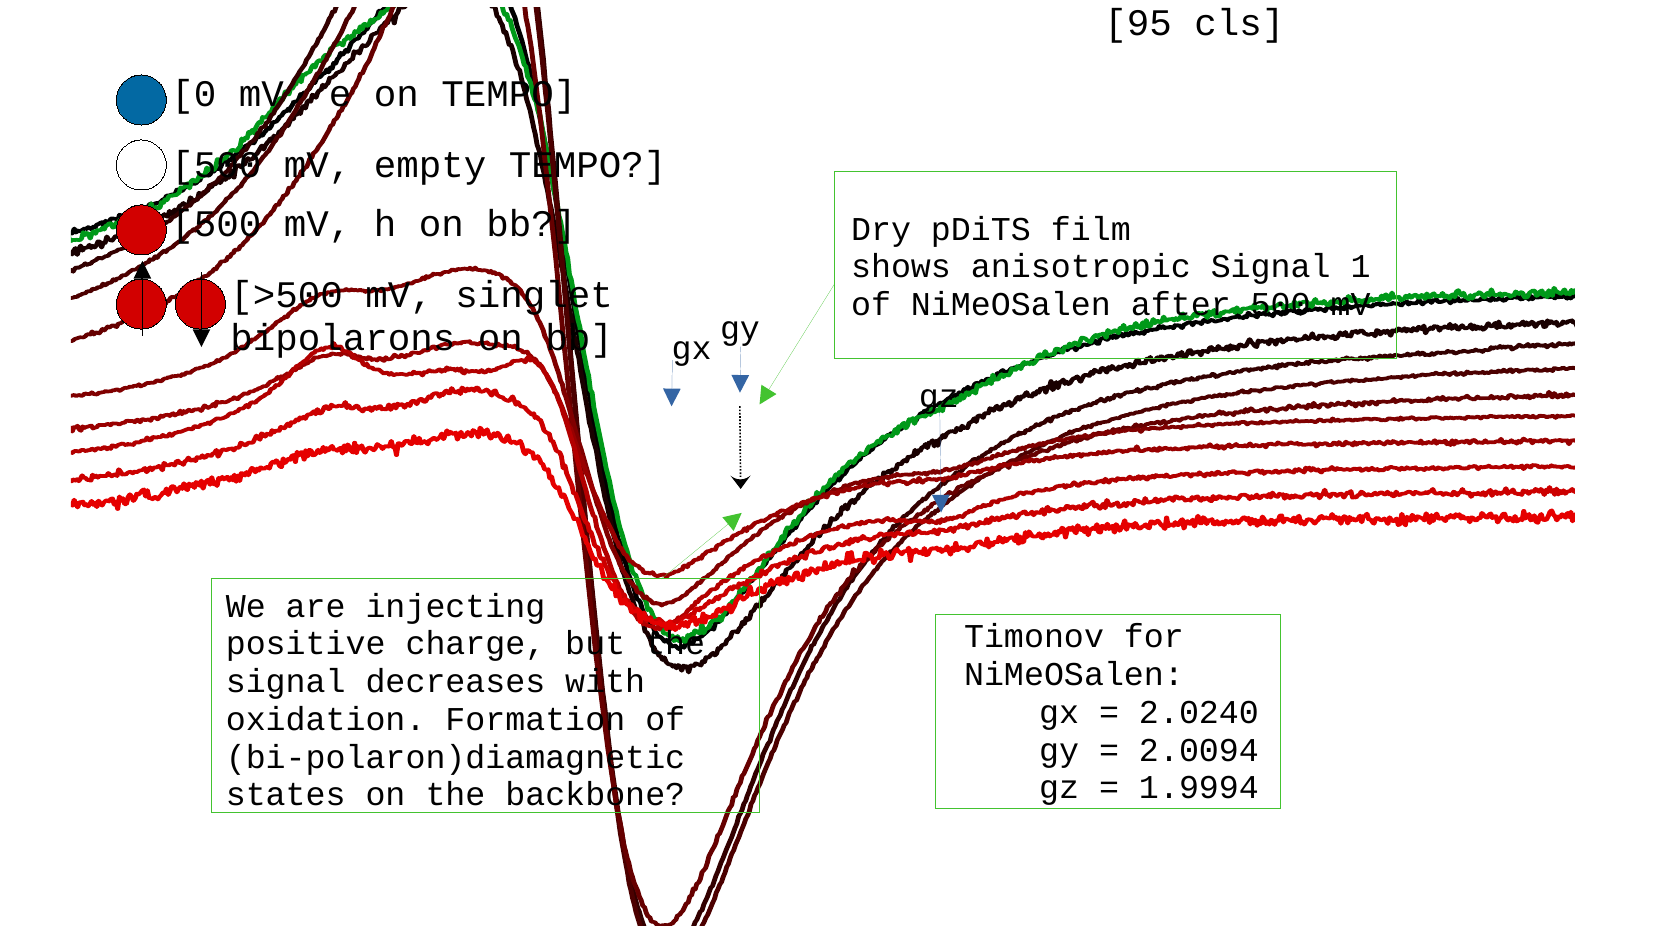

[95 cls]
[0 mV, e on TEMPO]
[500 mV, empty TEMPO?]
[500 mV, h on bb?]
Dry pDiTS film
shows anisotropic Signal 1
of NiMeOSalen after 500 mV
[>500 mV, singlet
bipolarons on bb]
gy
gx
gz
We are injecting
positive charge, but the
signal decreases with
oxidation. Formation of
(bi-polaron)diamagnetic
states on the backbone?
Timonov for NiMeOSalen:
	gx = 2.0240
	gy = 2.0094
	gz = 1.9994